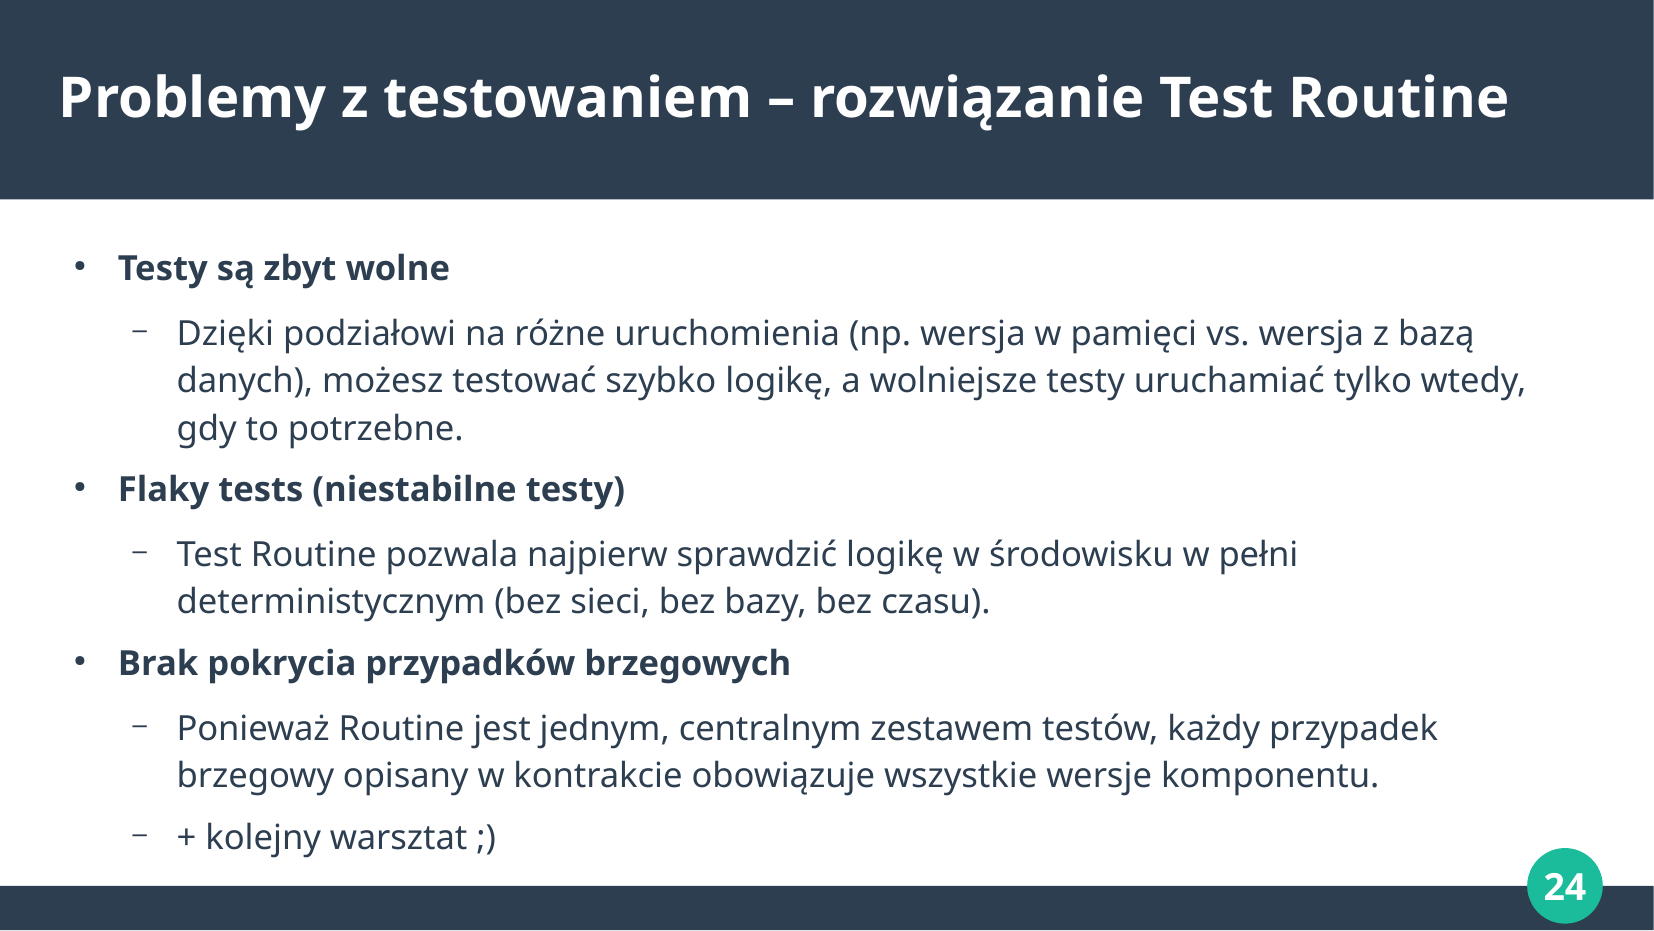

# Problemy z testowaniem – rozwiązanie Test Routine
Testy są zbyt wolne
Dzięki podziałowi na różne uruchomienia (np. wersja w pamięci vs. wersja z bazą danych), możesz testować szybko logikę, a wolniejsze testy uruchamiać tylko wtedy, gdy to potrzebne.
Flaky tests (niestabilne testy)
Test Routine pozwala najpierw sprawdzić logikę w środowisku w pełni deterministycznym (bez sieci, bez bazy, bez czasu).
Brak pokrycia przypadków brzegowych
Ponieważ Routine jest jednym, centralnym zestawem testów, każdy przypadek brzegowy opisany w kontrakcie obowiązuje wszystkie wersje komponentu.
+ kolejny warsztat ;)